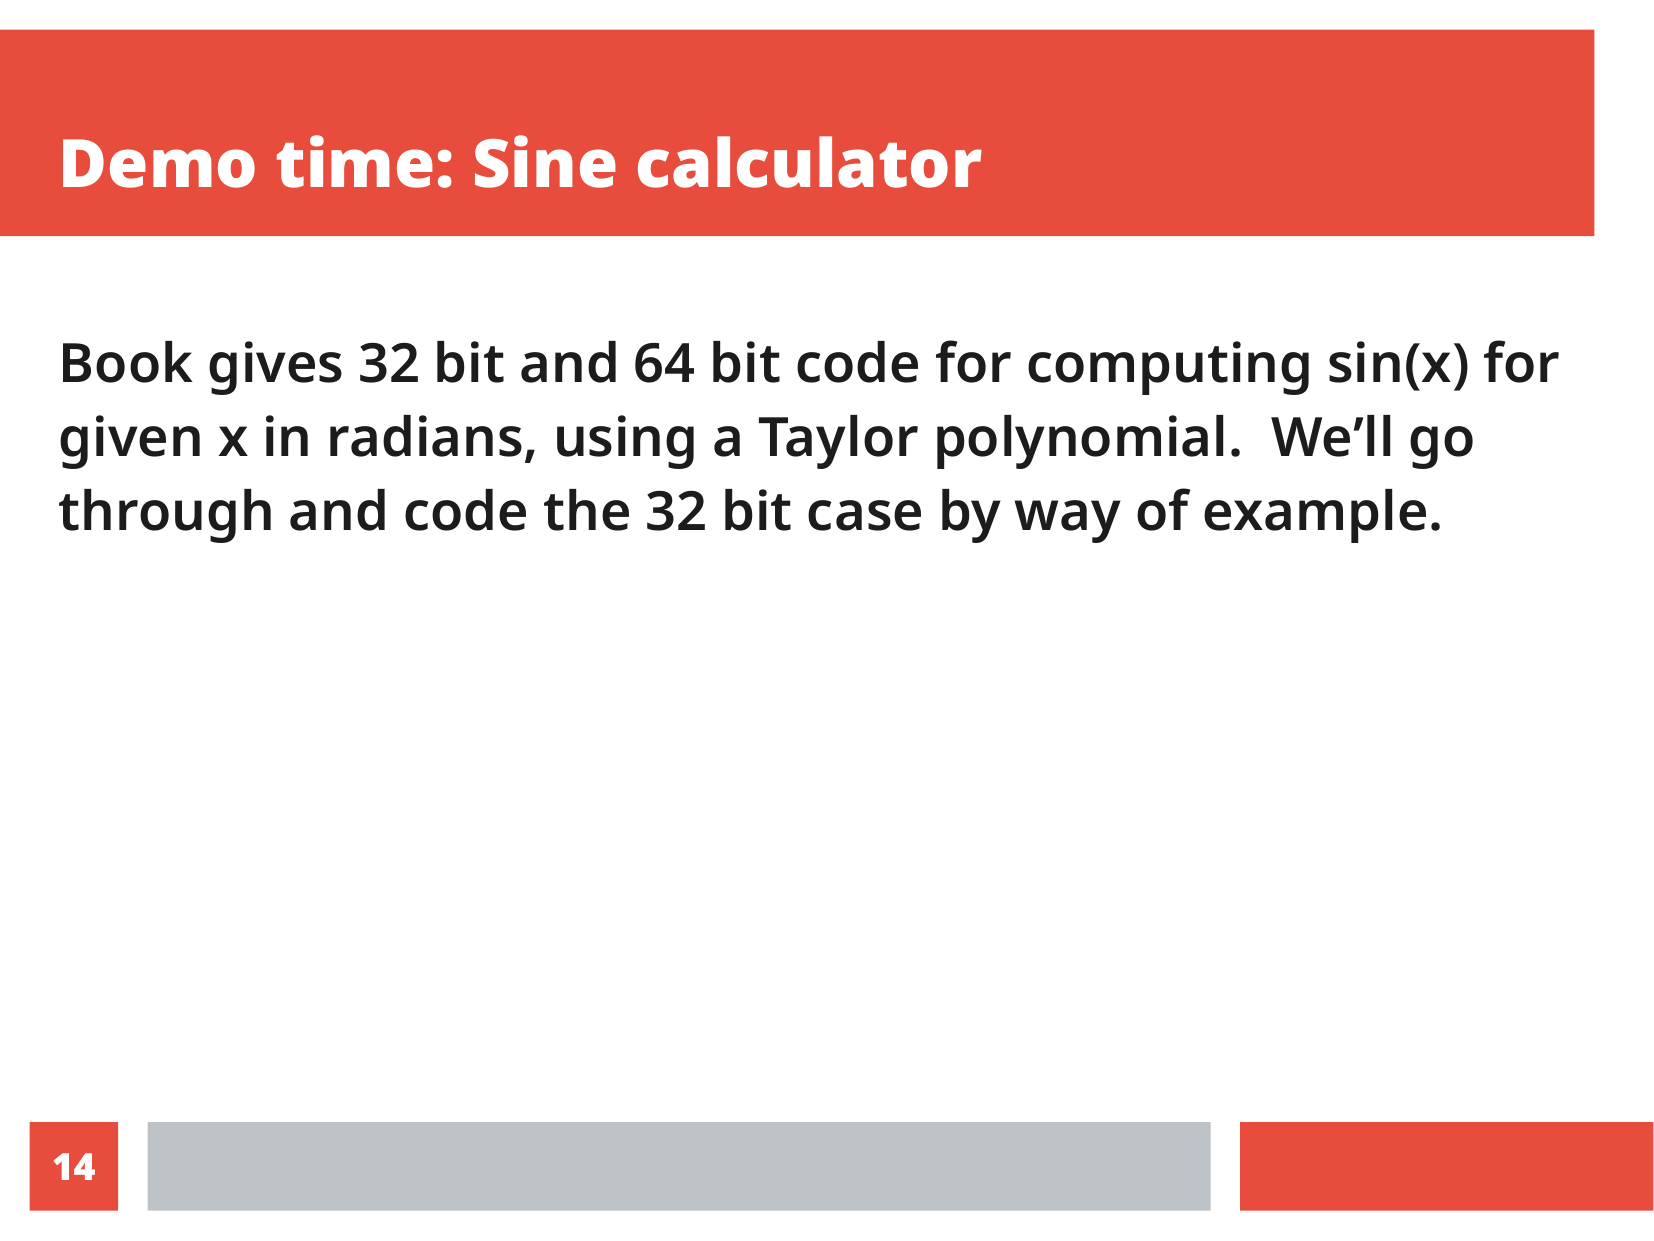

# Demo time: Sine calculator
Book gives 32 bit and 64 bit code for computing sin(x) for given x in radians, using a Taylor polynomial. We’ll go through and code the 32 bit case by way of example.
14